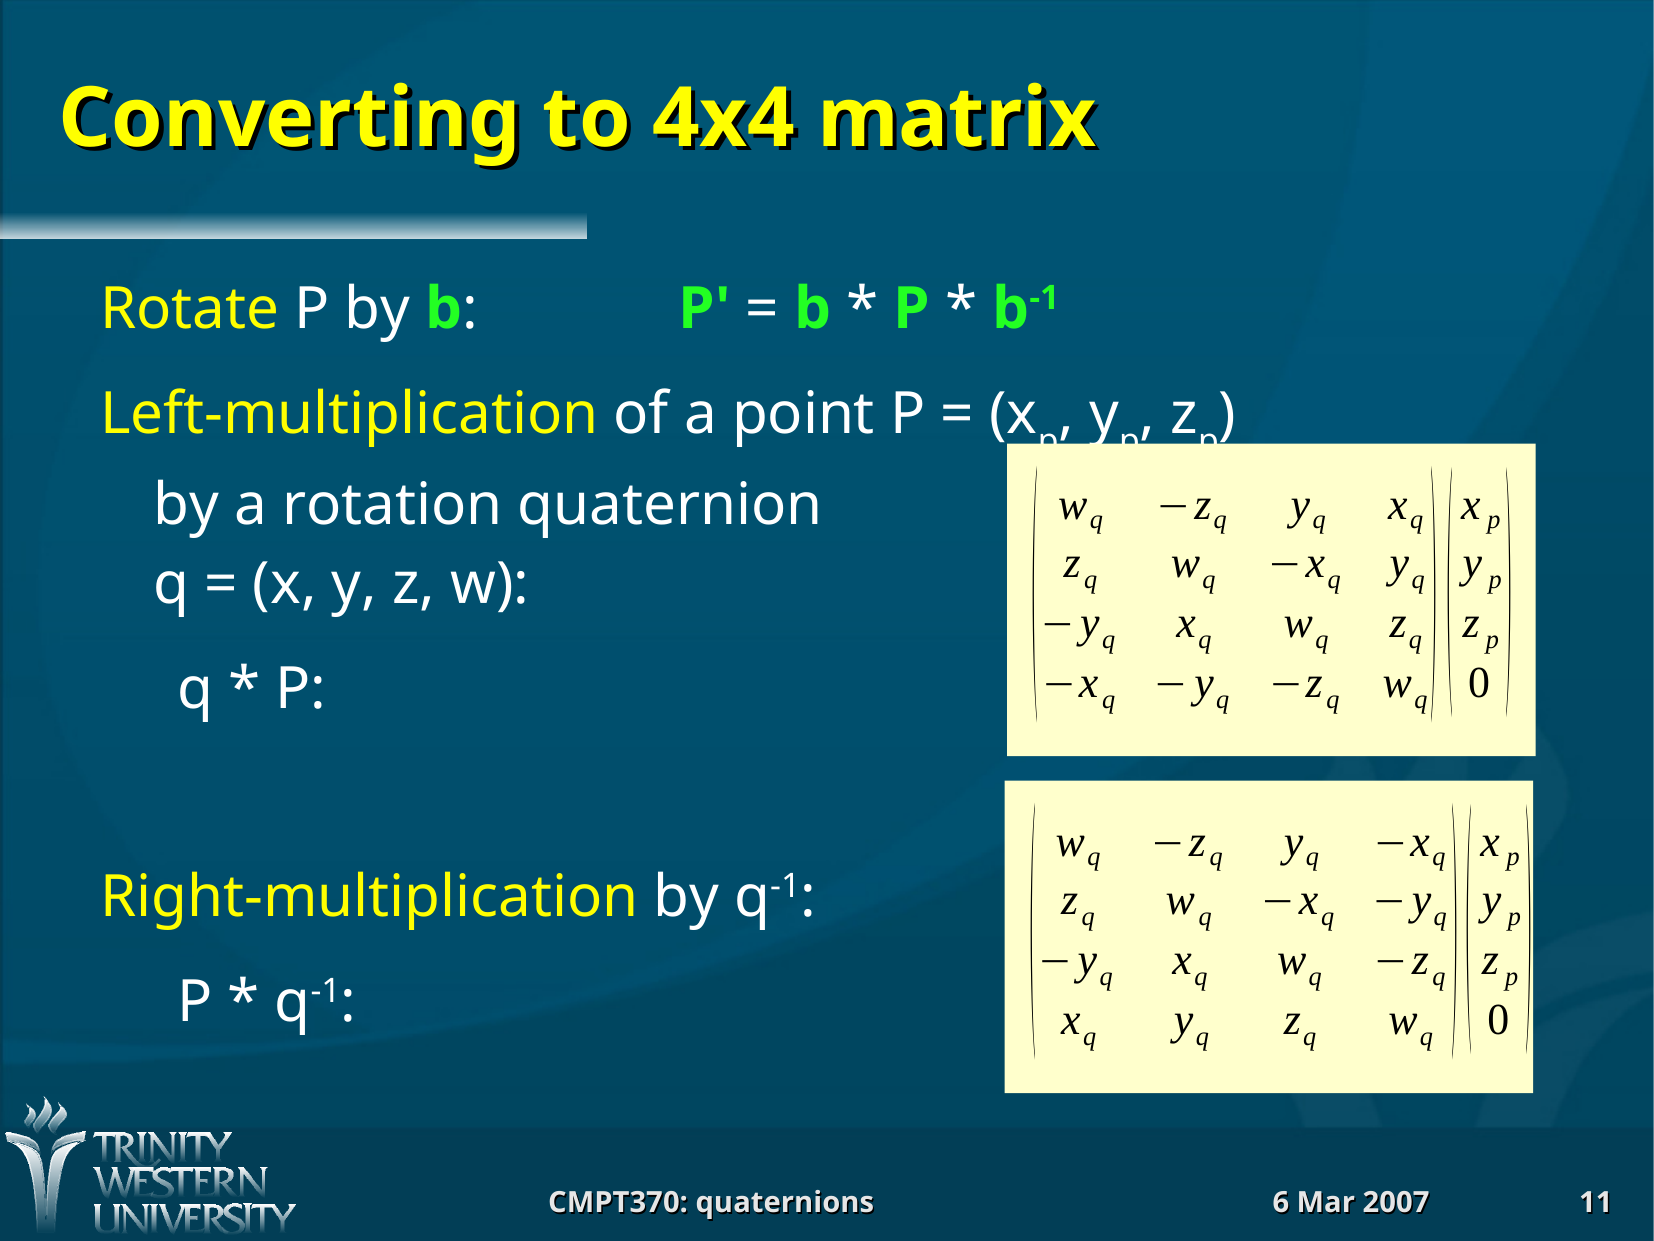

# Converting to 4x4 matrix
Rotate P by b:			P' = b * P * b-1
Left-multiplication of a point P = (xp, yp, zp)
by a rotation quaternion
q = (x, y, z, w):
q * P:
Right-multiplication by q-1:
P * q-1:
CMPT370: quaternions
6 Mar 2007
11